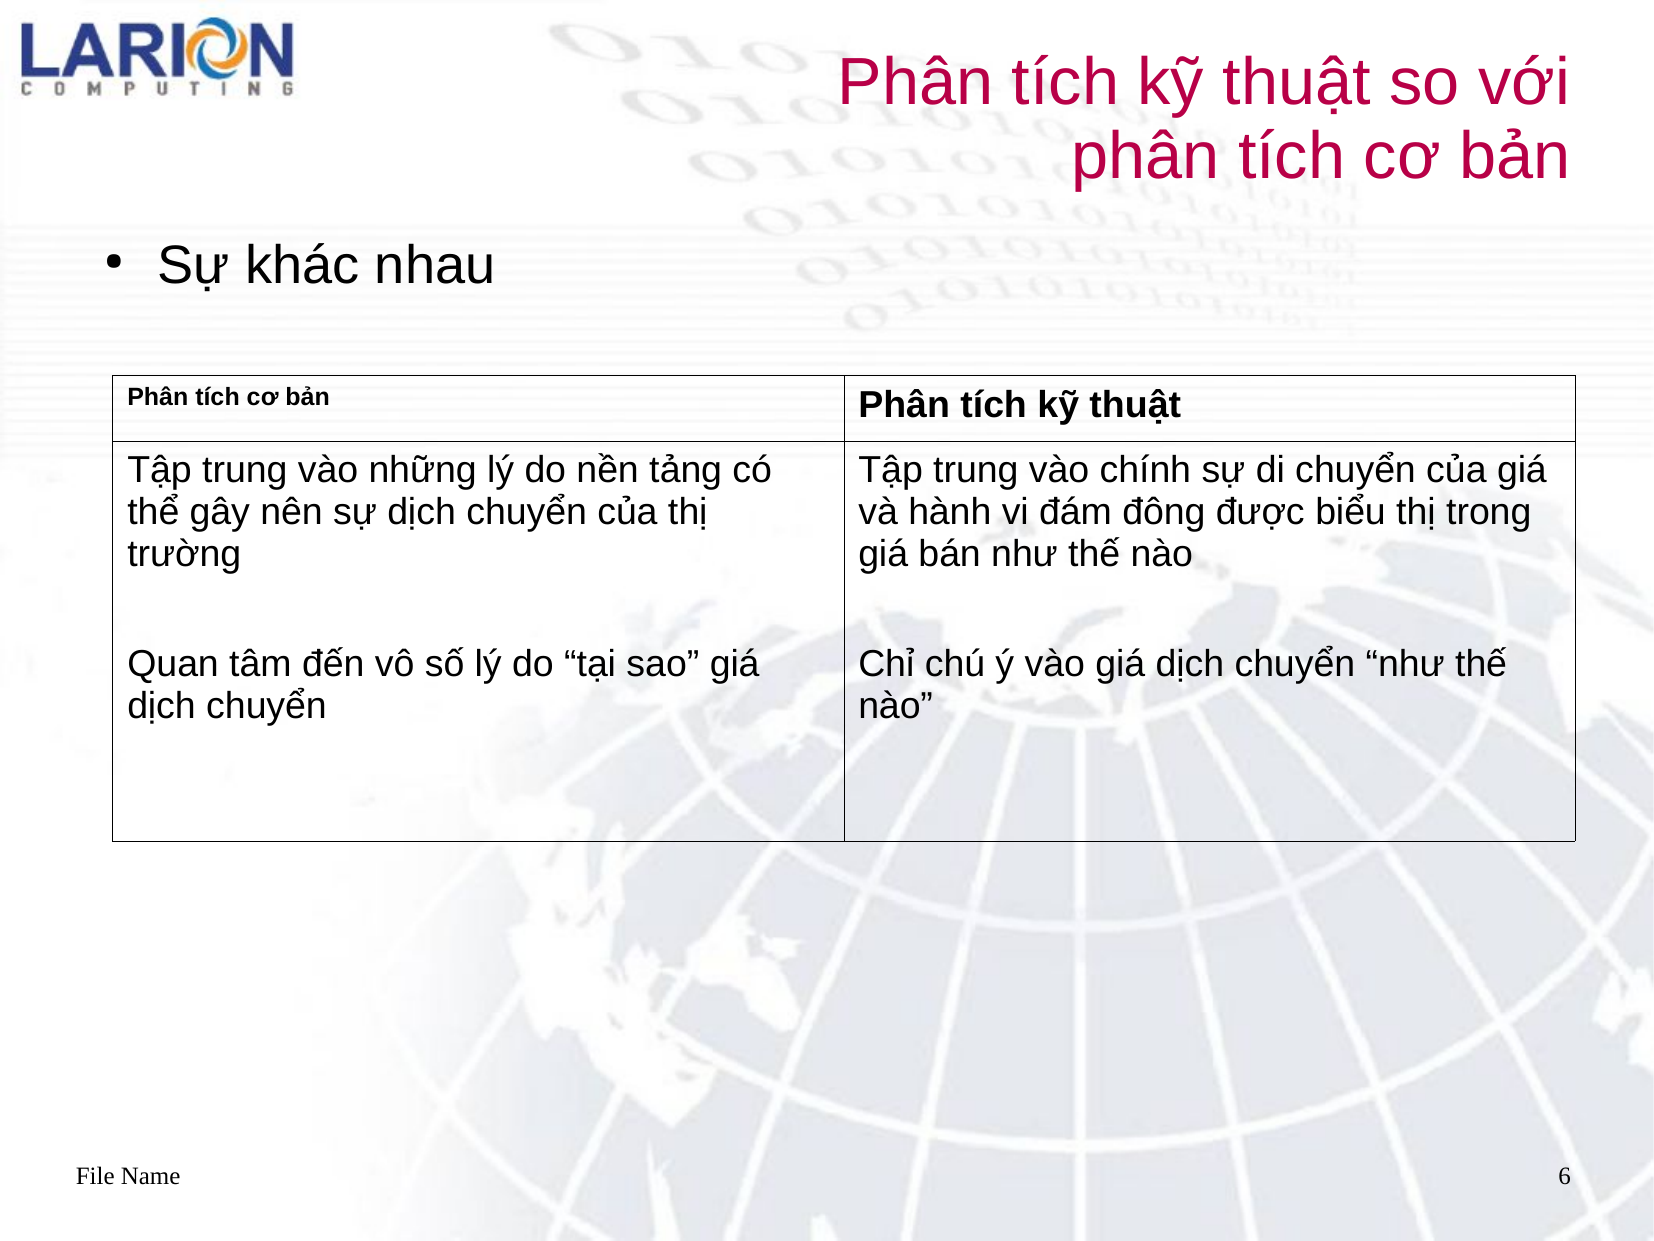

# Phân tích kỹ thuật so với phân tích cơ bản
Sự khác nhau
| Phân tích cơ bản | Phân tích kỹ thuật |
| --- | --- |
| Tập trung vào những lý do nền tảng có thể gây nên sự dịch chuyển của thị trường | Tập trung vào chính sự di chuyển của giá và hành vi đám đông được biểu thị trong giá bán như thế nào |
| Quan tâm đến vô số lý do “tại sao” giá dịch chuyển | Chỉ chú ý vào giá dịch chuyển “như thế nào” |
File Name
6